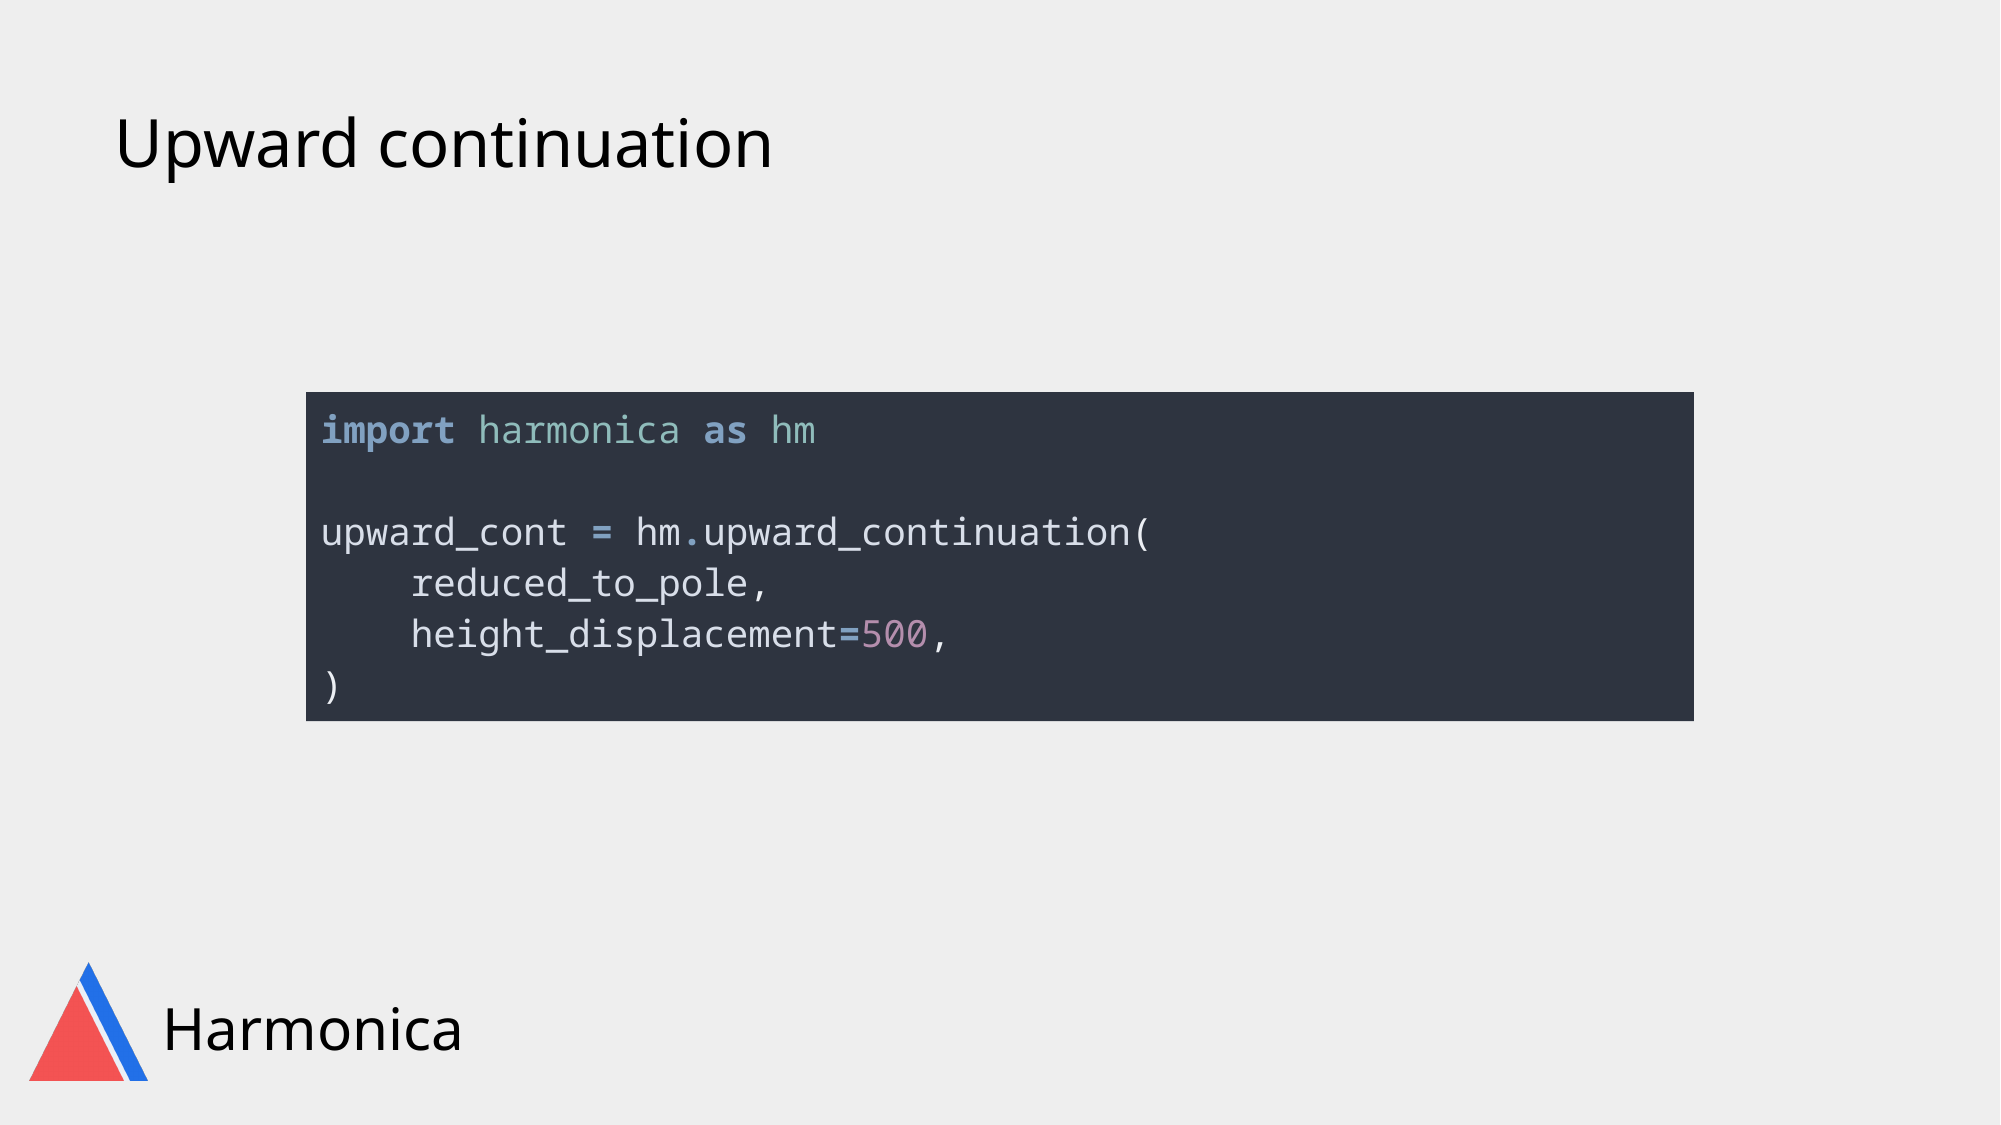

Upward continuation
import harmonica as hm
upward_cont = hm.upward_continuation(
 reduced_to_pole,
 height_displacement=500,
)
Harmonica